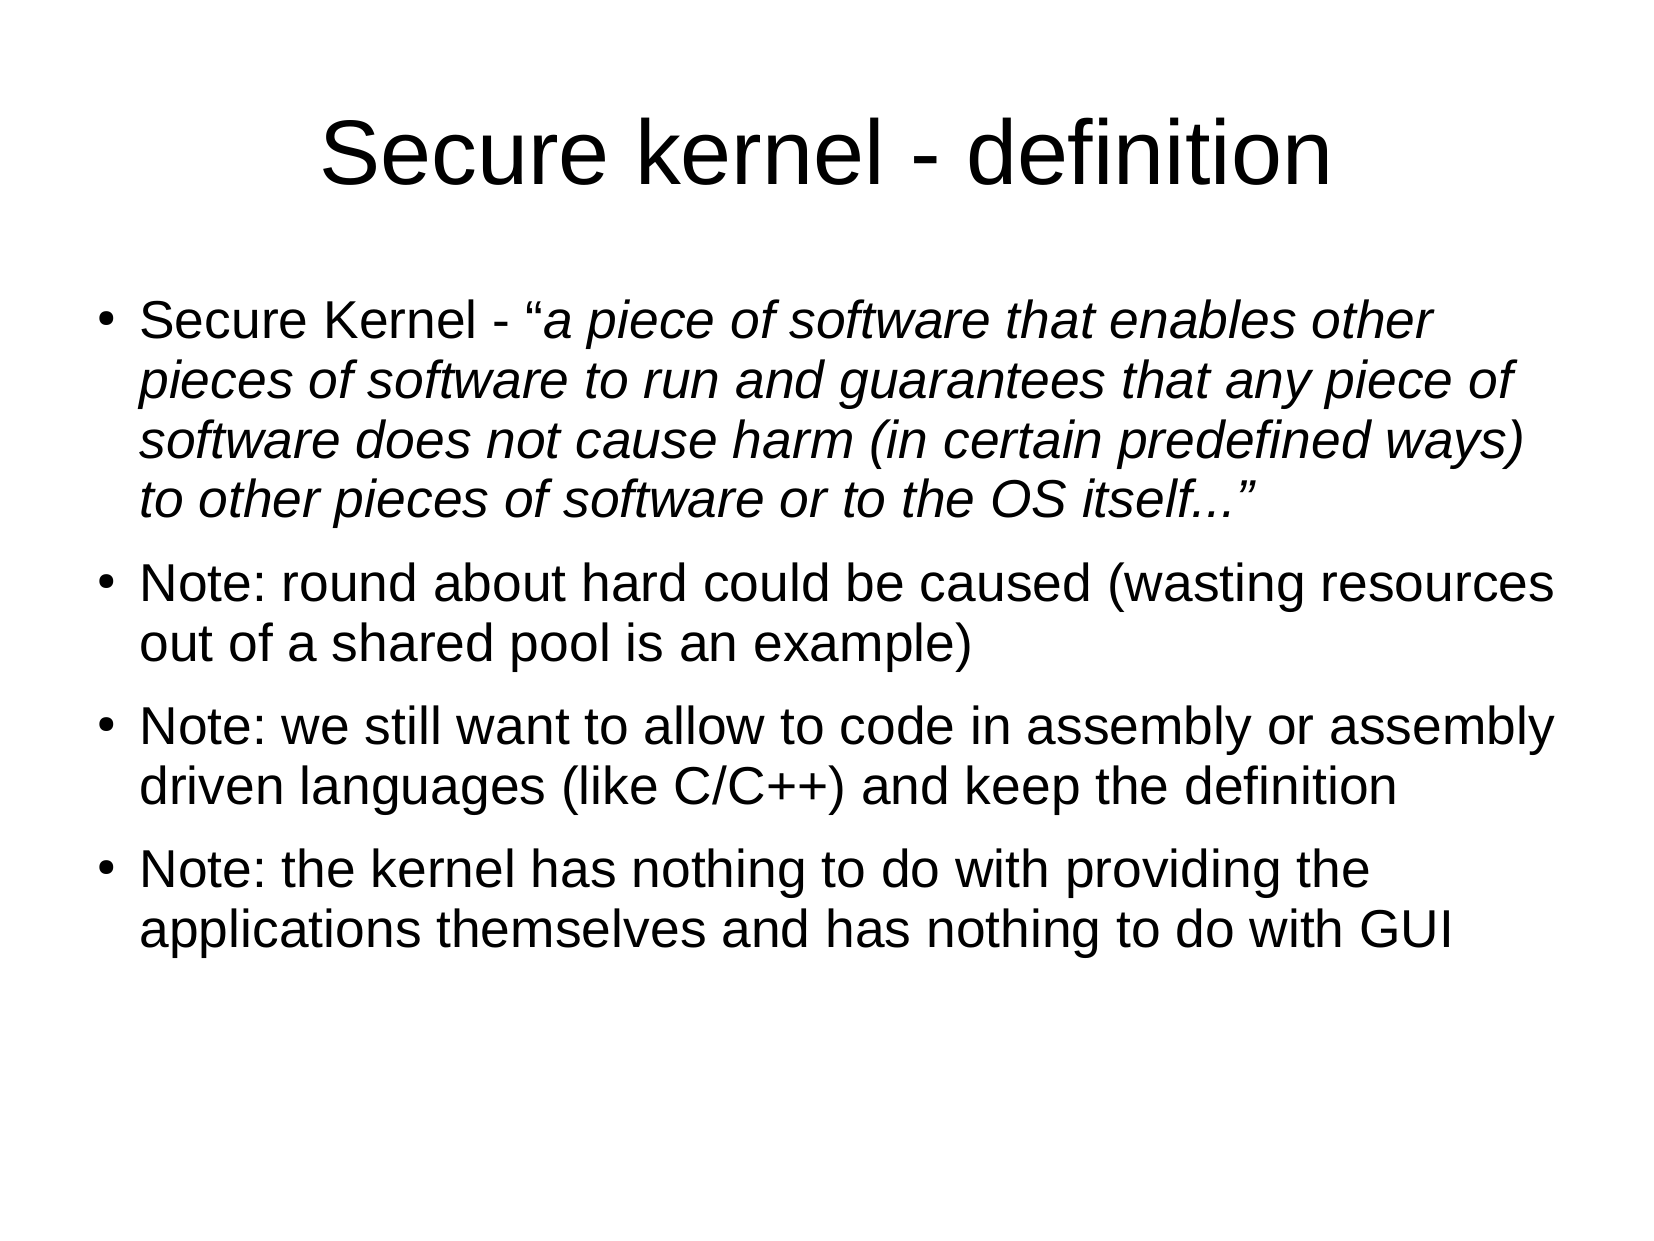

# Secure kernel - definition
Secure Kernel - “a piece of software that enables other pieces of software to run and guarantees that any piece of software does not cause harm (in certain predefined ways) to other pieces of software or to the OS itself...”
Note: round about hard could be caused (wasting resources out of a shared pool is an example)
Note: we still want to allow to code in assembly or assembly driven languages (like C/C++) and keep the definition
Note: the kernel has nothing to do with providing the applications themselves and has nothing to do with GUI